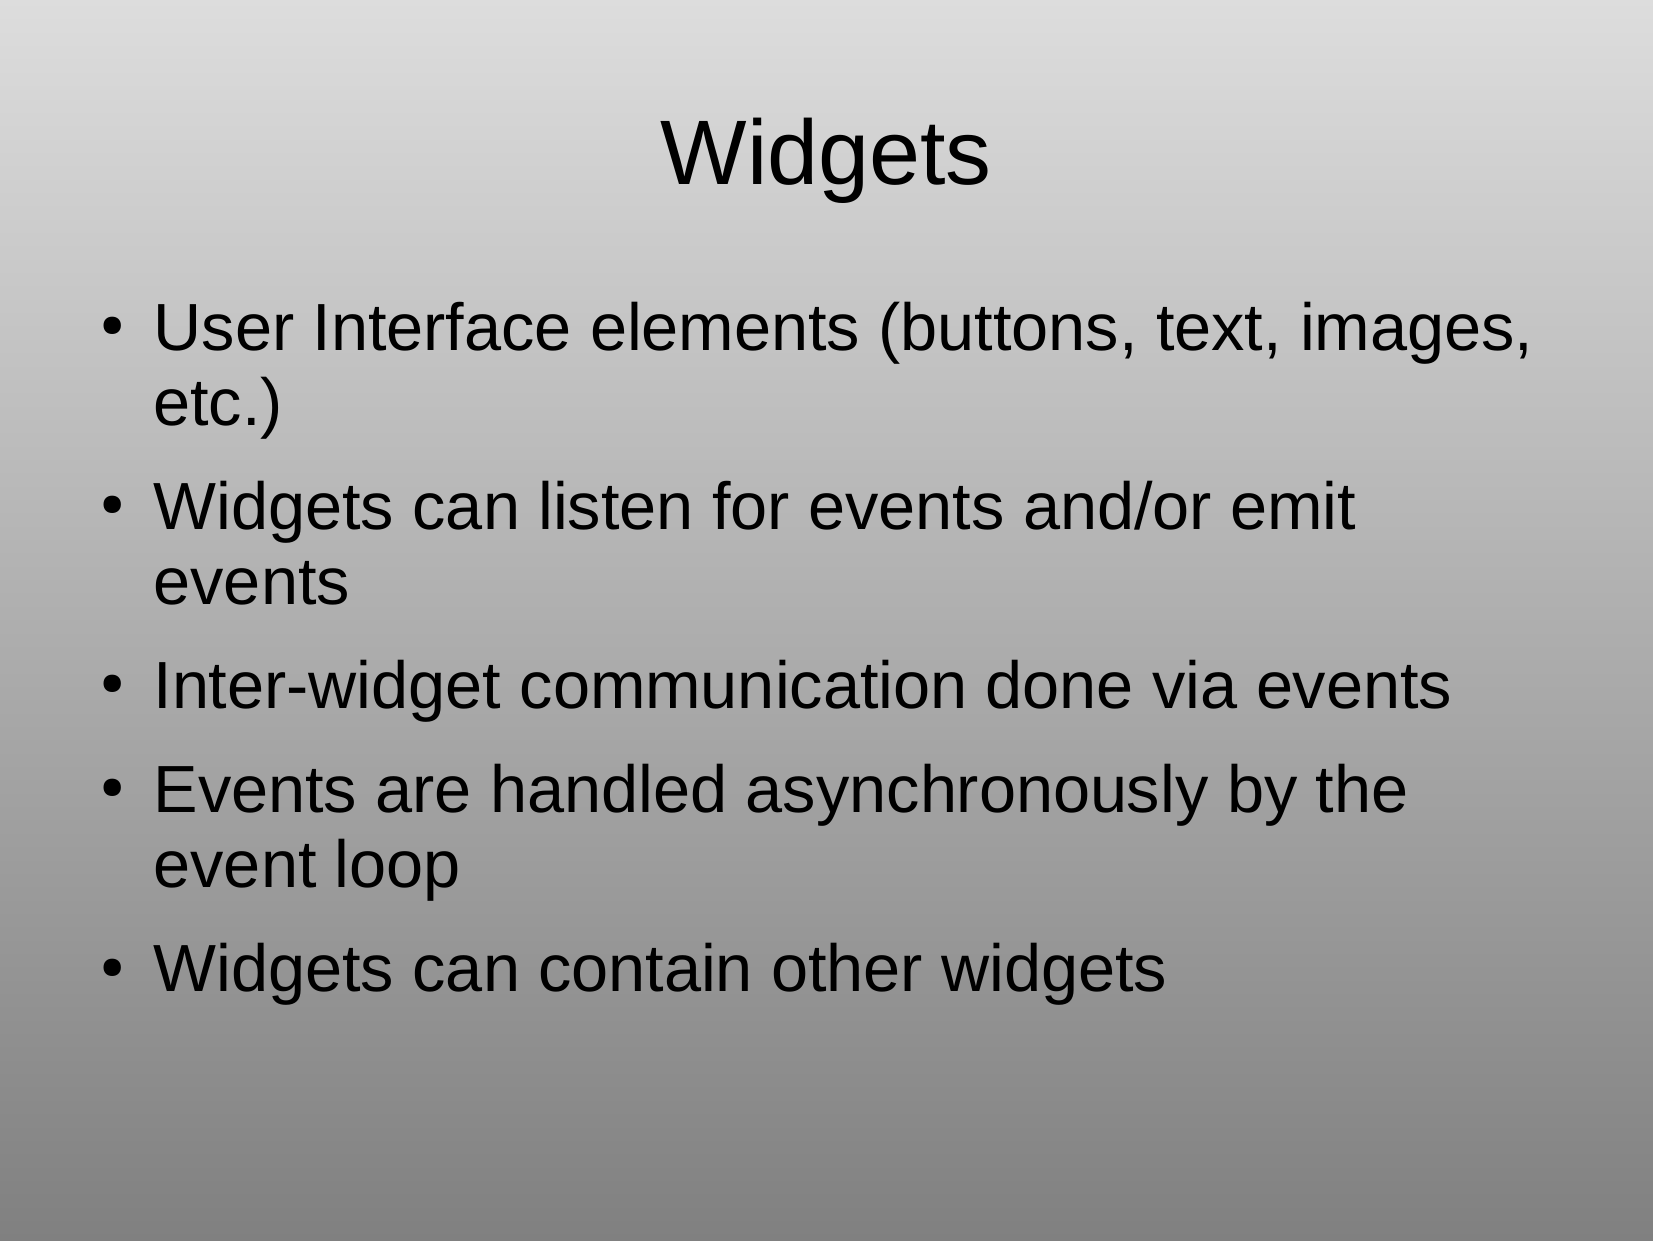

# Widgets
User Interface elements (buttons, text, images, etc.)
Widgets can listen for events and/or emit events
Inter-widget communication done via events
Events are handled asynchronously by the event loop
Widgets can contain other widgets